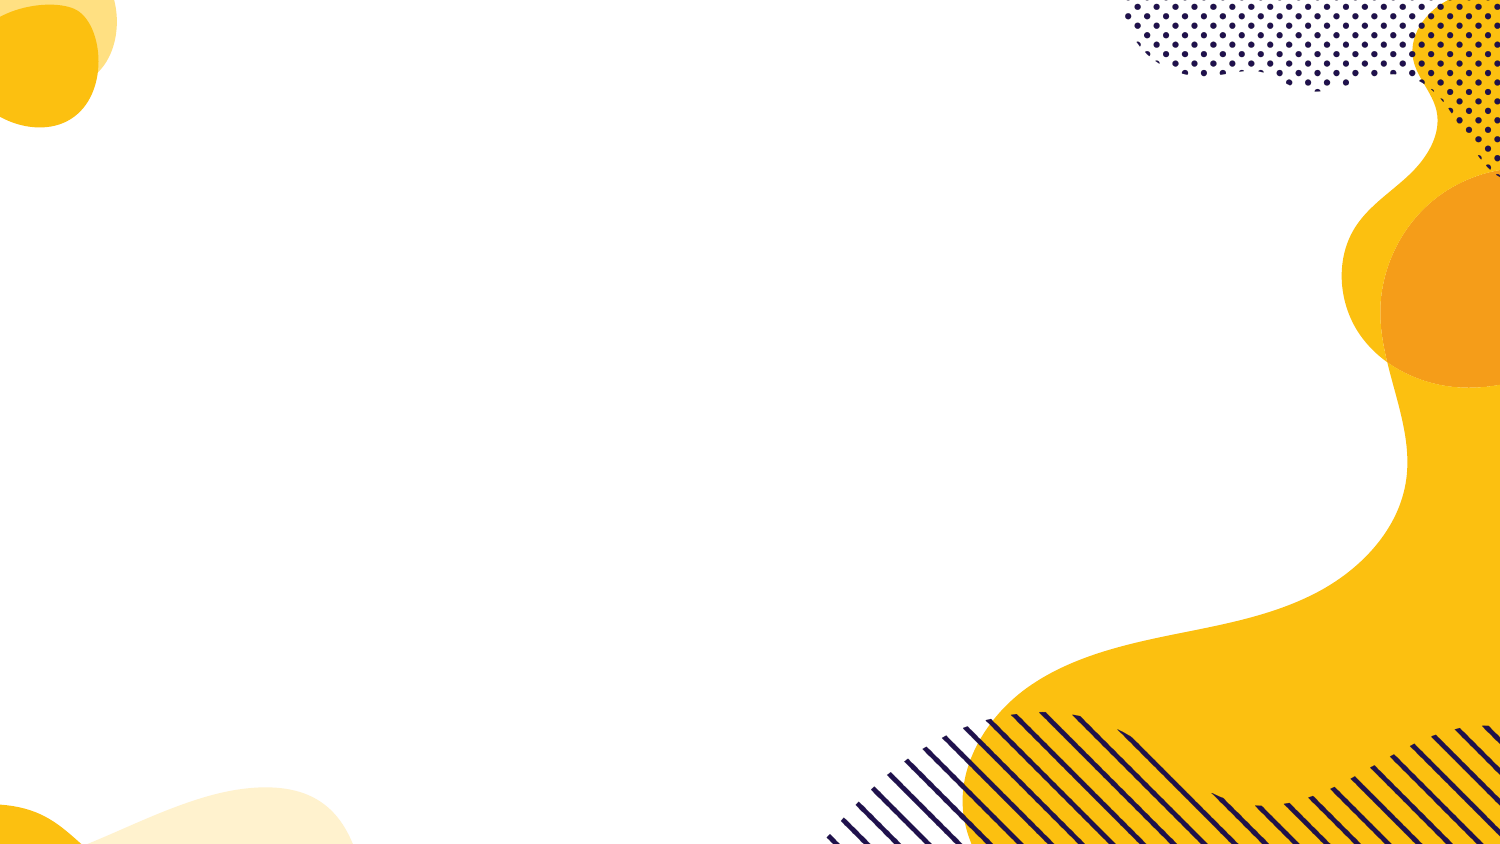

Firebase Realtime Database
# Por Elías Valdez Miranda y
Ángel Andrés Santillanes Hernández